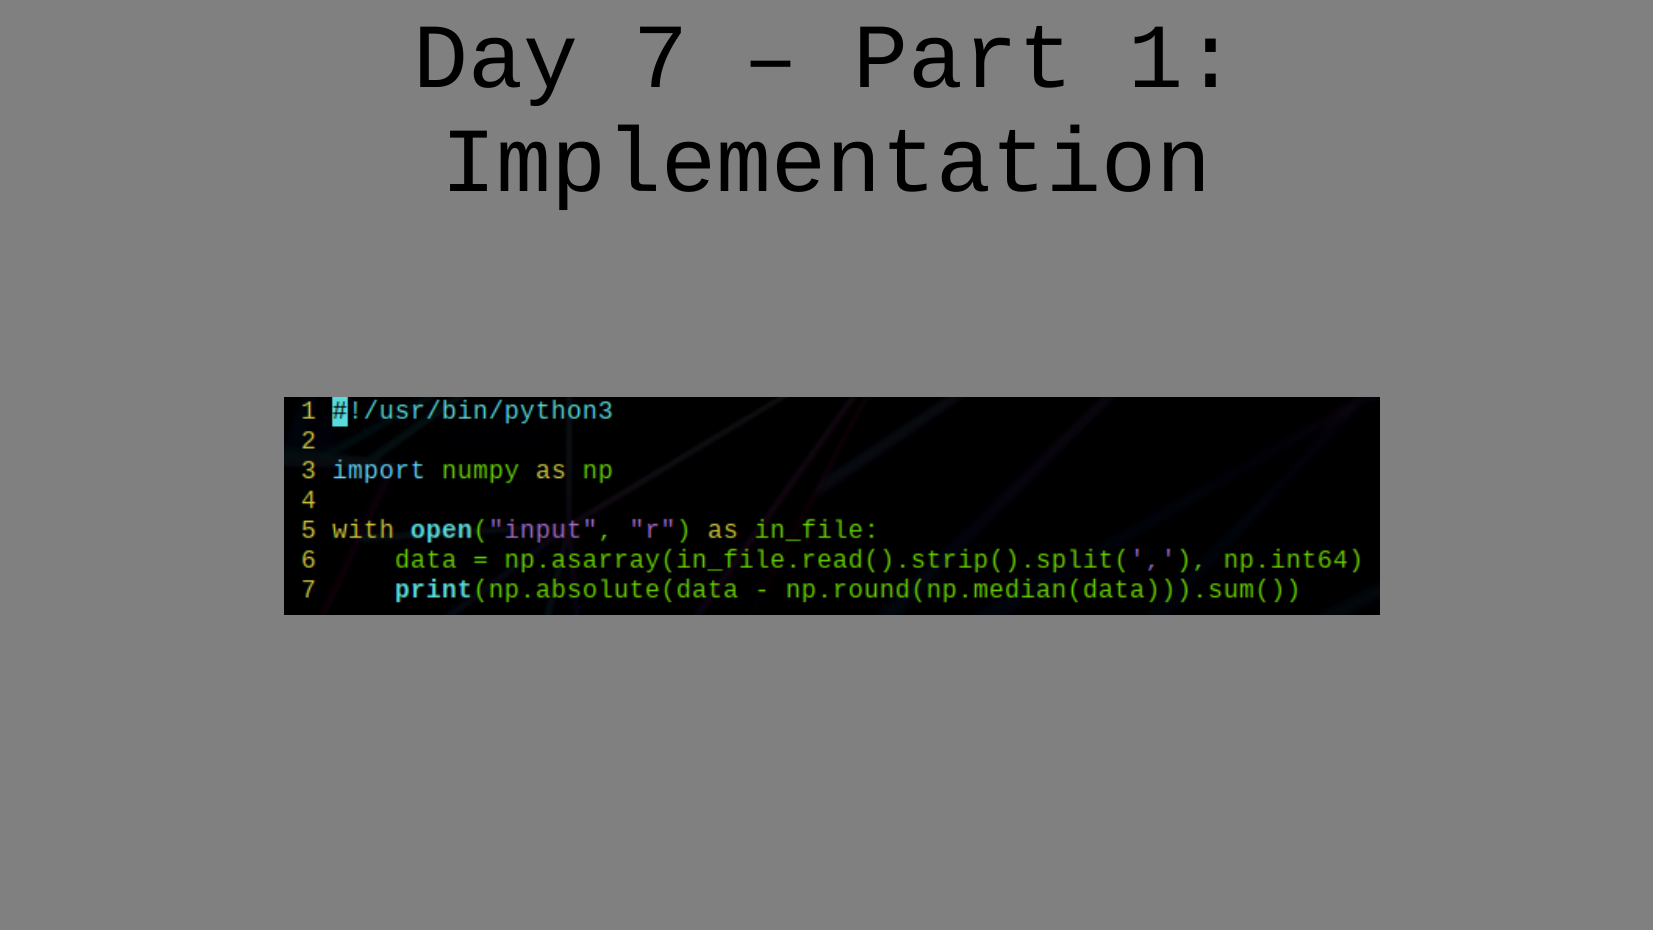

# Day 7 – Part 1: Implementation